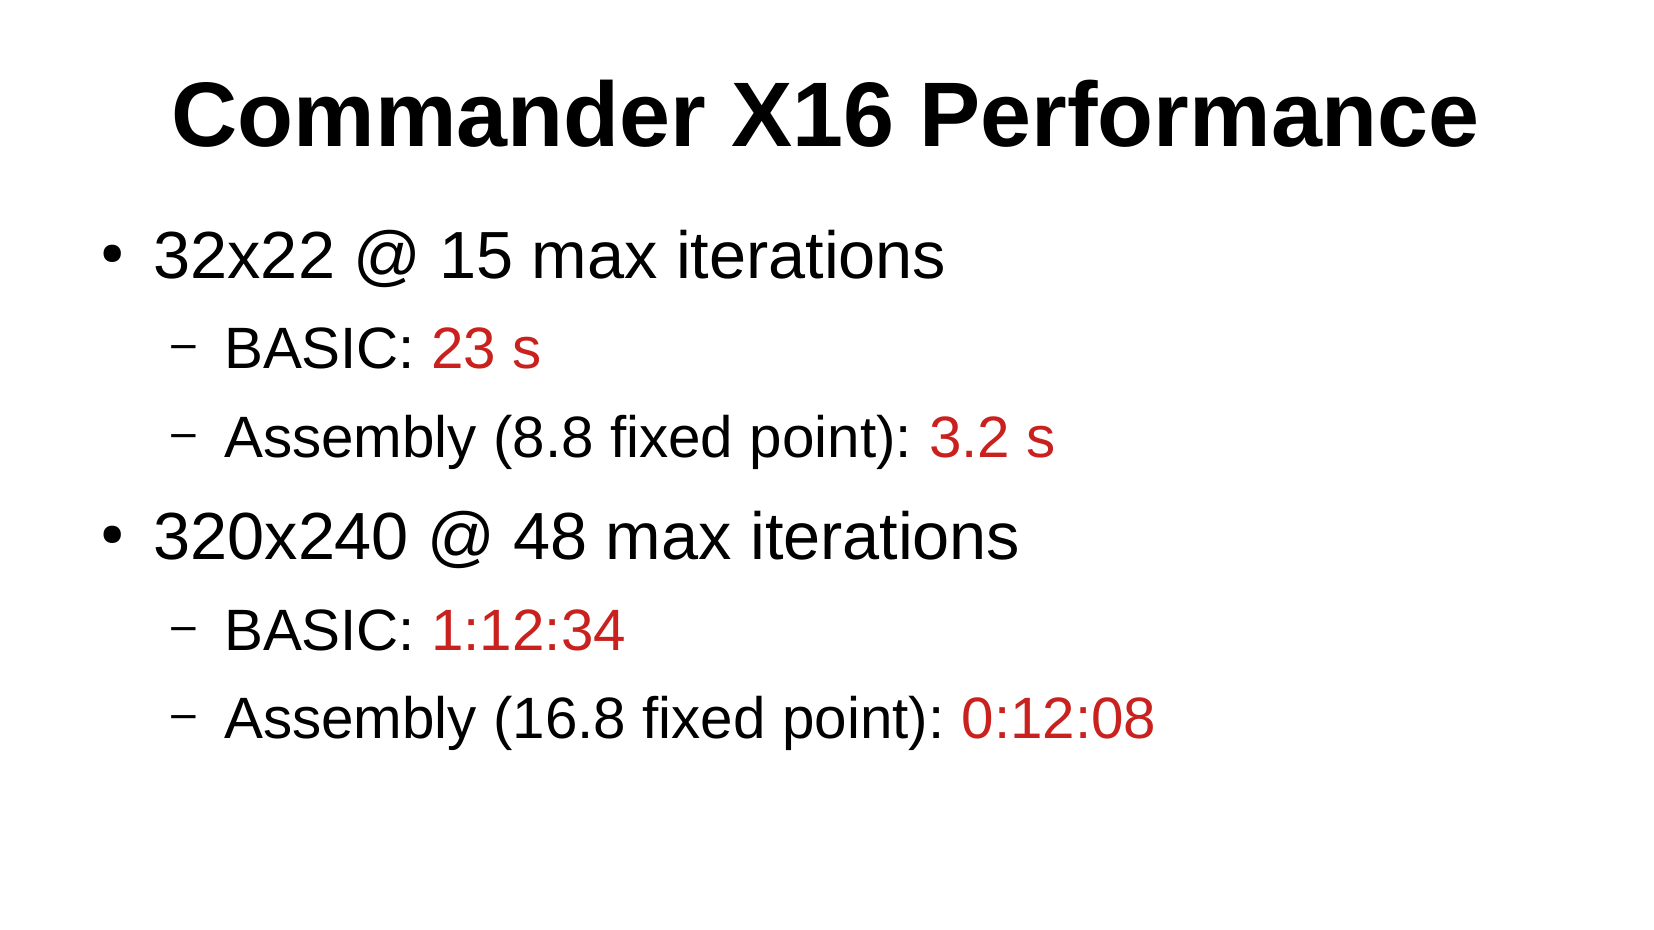

# Commander X16 Performance
32x22 @ 15 max iterations
BASIC: 23 s
Assembly (8.8 fixed point): 3.2 s
320x240 @ 48 max iterations
BASIC: 1:12:34
Assembly (16.8 fixed point): 0:12:08